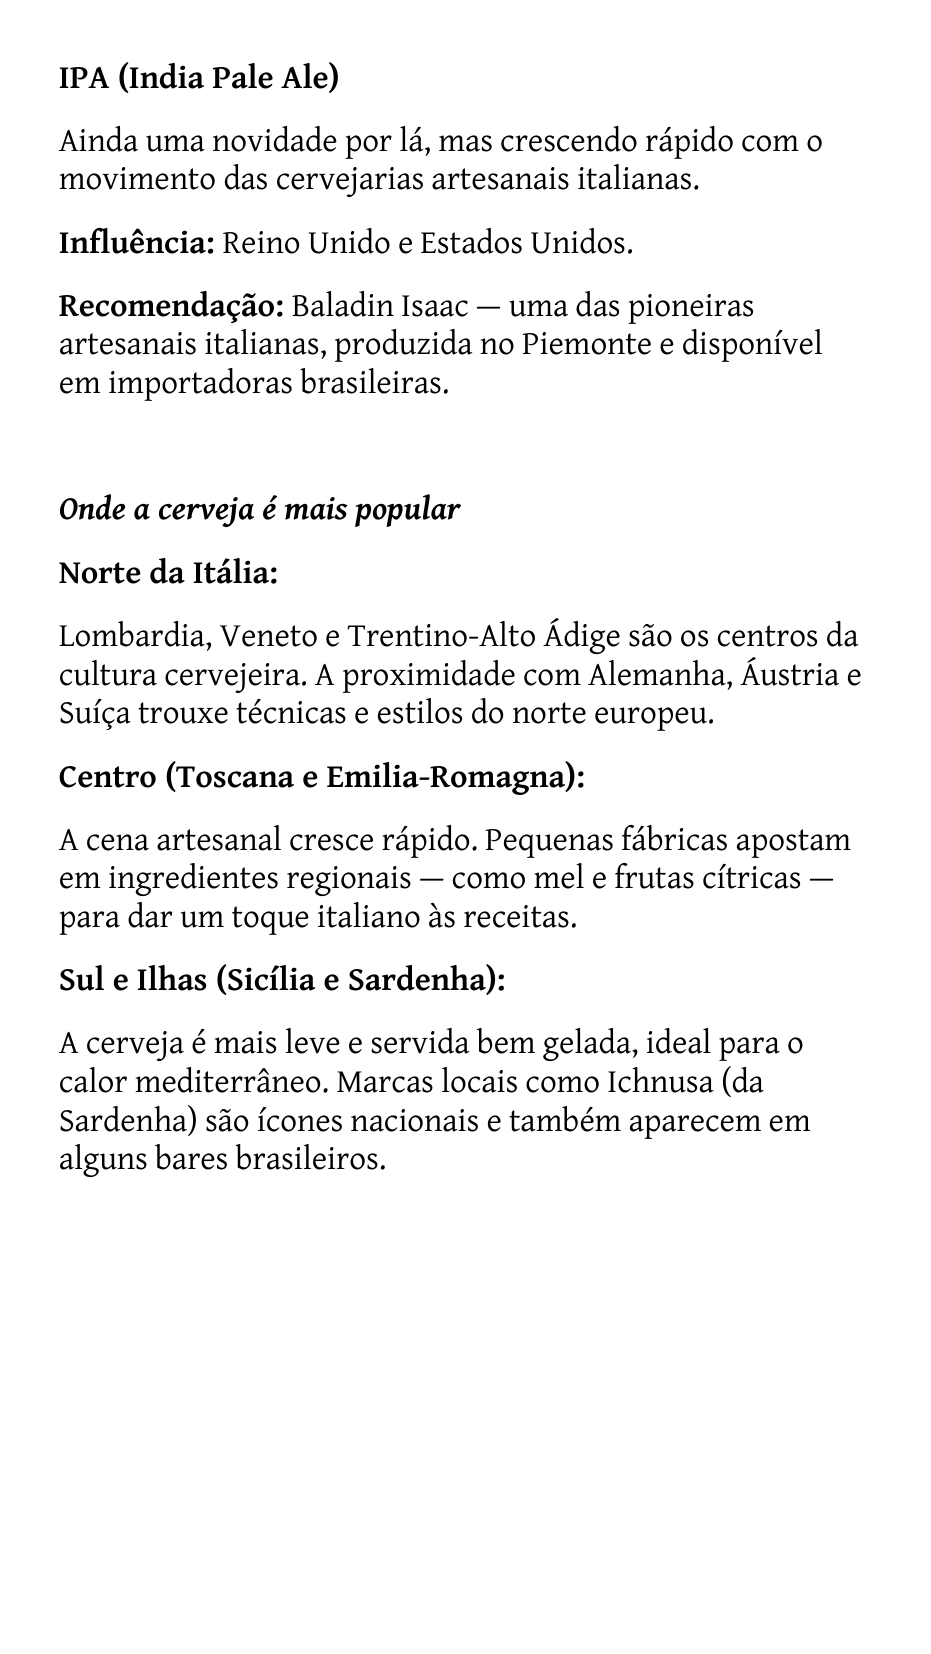

# IPA (India Pale Ale)
Ainda uma novidade por lá, mas crescendo rápido com o movimento das cervejarias artesanais italianas.
Influência: Reino Unido e Estados Unidos.
Recomendação: Baladin Isaac — uma das pioneiras artesanais italianas, produzida no Piemonte e disponível em importadoras brasileiras.
Onde a cerveja é mais popular
Norte da Itália:
Lombardia, Veneto e Trentino-Alto Ádige são os centros da cultura cervejeira. A proximidade com Alemanha, Áustria e Suíça trouxe técnicas e estilos do norte europeu.
Centro (Toscana e Emilia-Romagna):
A cena artesanal cresce rápido. Pequenas fábricas apostam em ingredientes regionais — como mel e frutas cítricas — para dar um toque italiano às receitas.
Sul e Ilhas (Sicília e Sardenha):
A cerveja é mais leve e servida bem gelada, ideal para o calor mediterrâneo. Marcas locais como Ichnusa (da Sardenha) são ícones nacionais e também aparecem em alguns bares brasileiros.